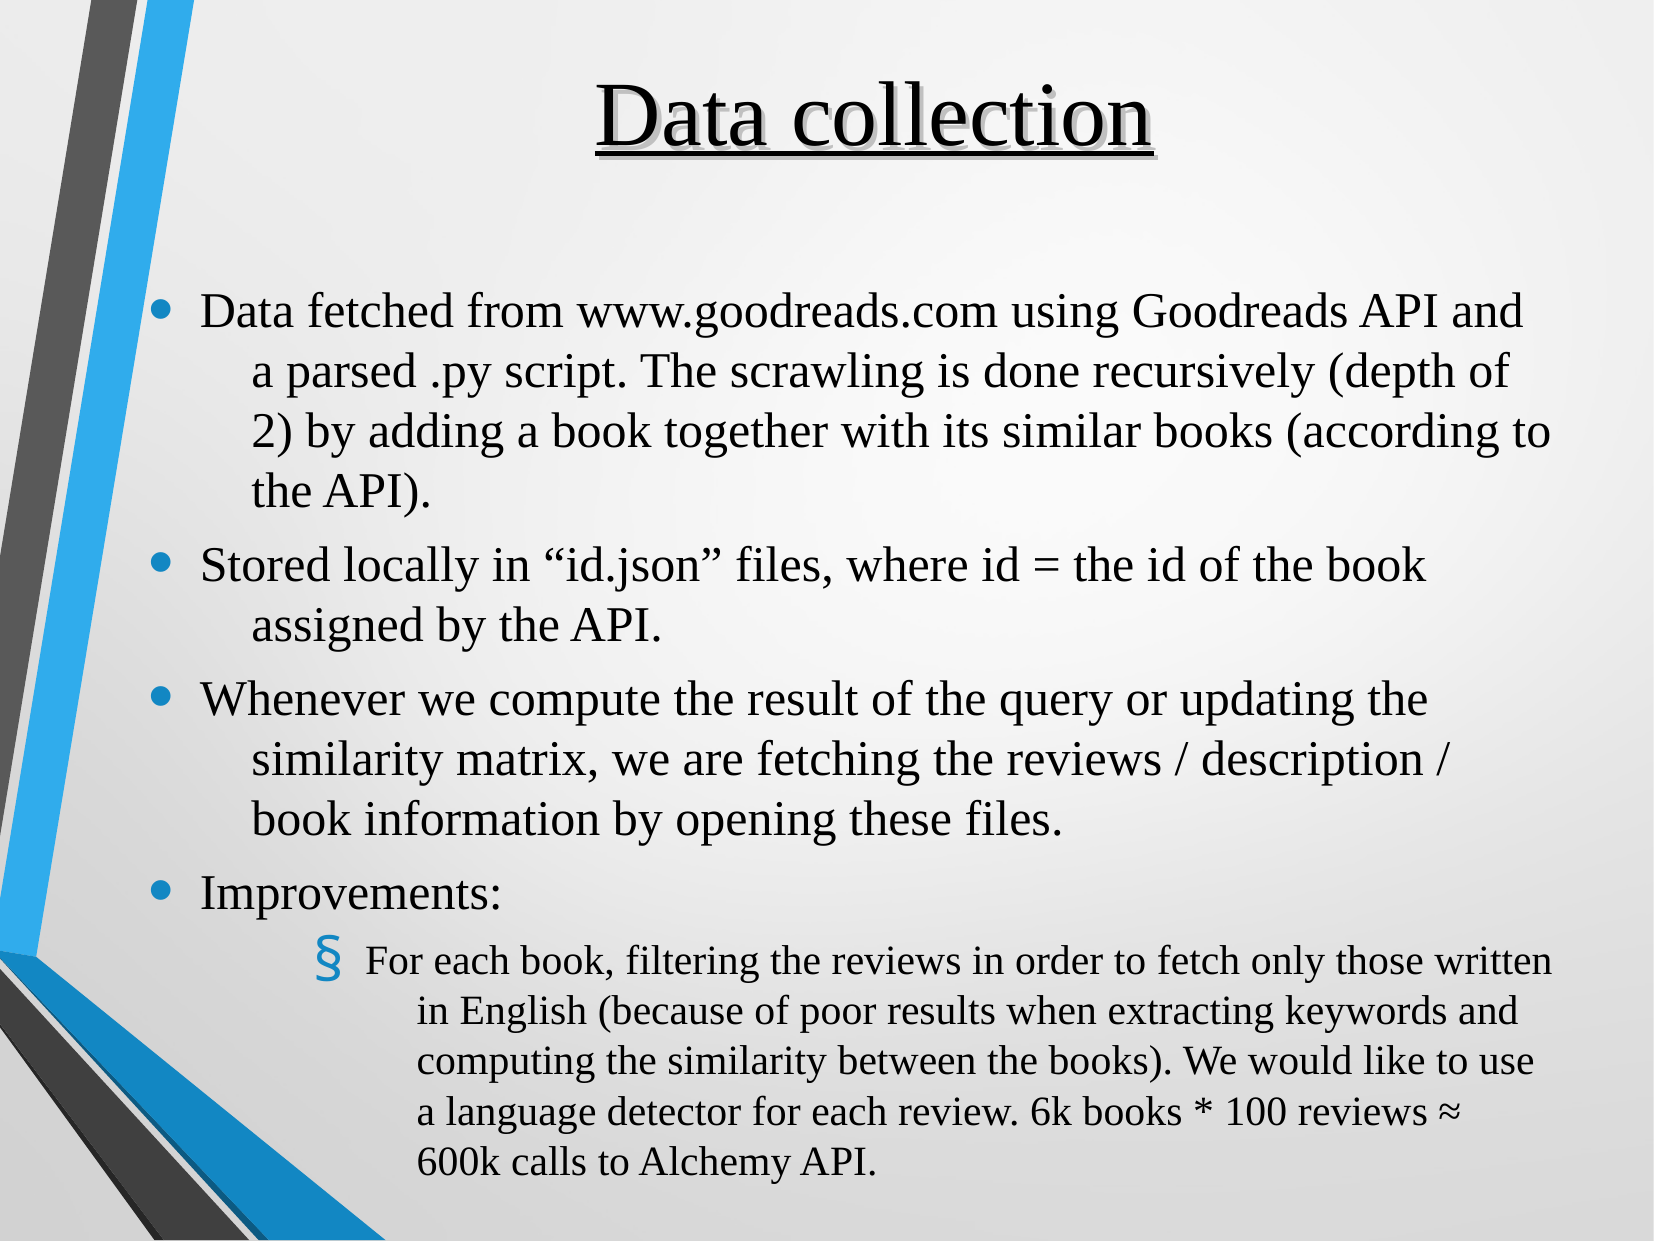

# Data collection
Data fetched from www.goodreads.com using Goodreads API and a parsed .py script. The scrawling is done recursively (depth of 2) by adding a book together with its similar books (according to the API).
Stored locally in “id.json” files, where id = the id of the book assigned by the API.
Whenever we compute the result of the query or updating the similarity matrix, we are fetching the reviews / description / book information by opening these files.
Improvements:
For each book, filtering the reviews in order to fetch only those written in English (because of poor results when extracting keywords and computing the similarity between the books). We would like to use a language detector for each review. 6k books * 100 reviews ≈ 600k calls to Alchemy API.